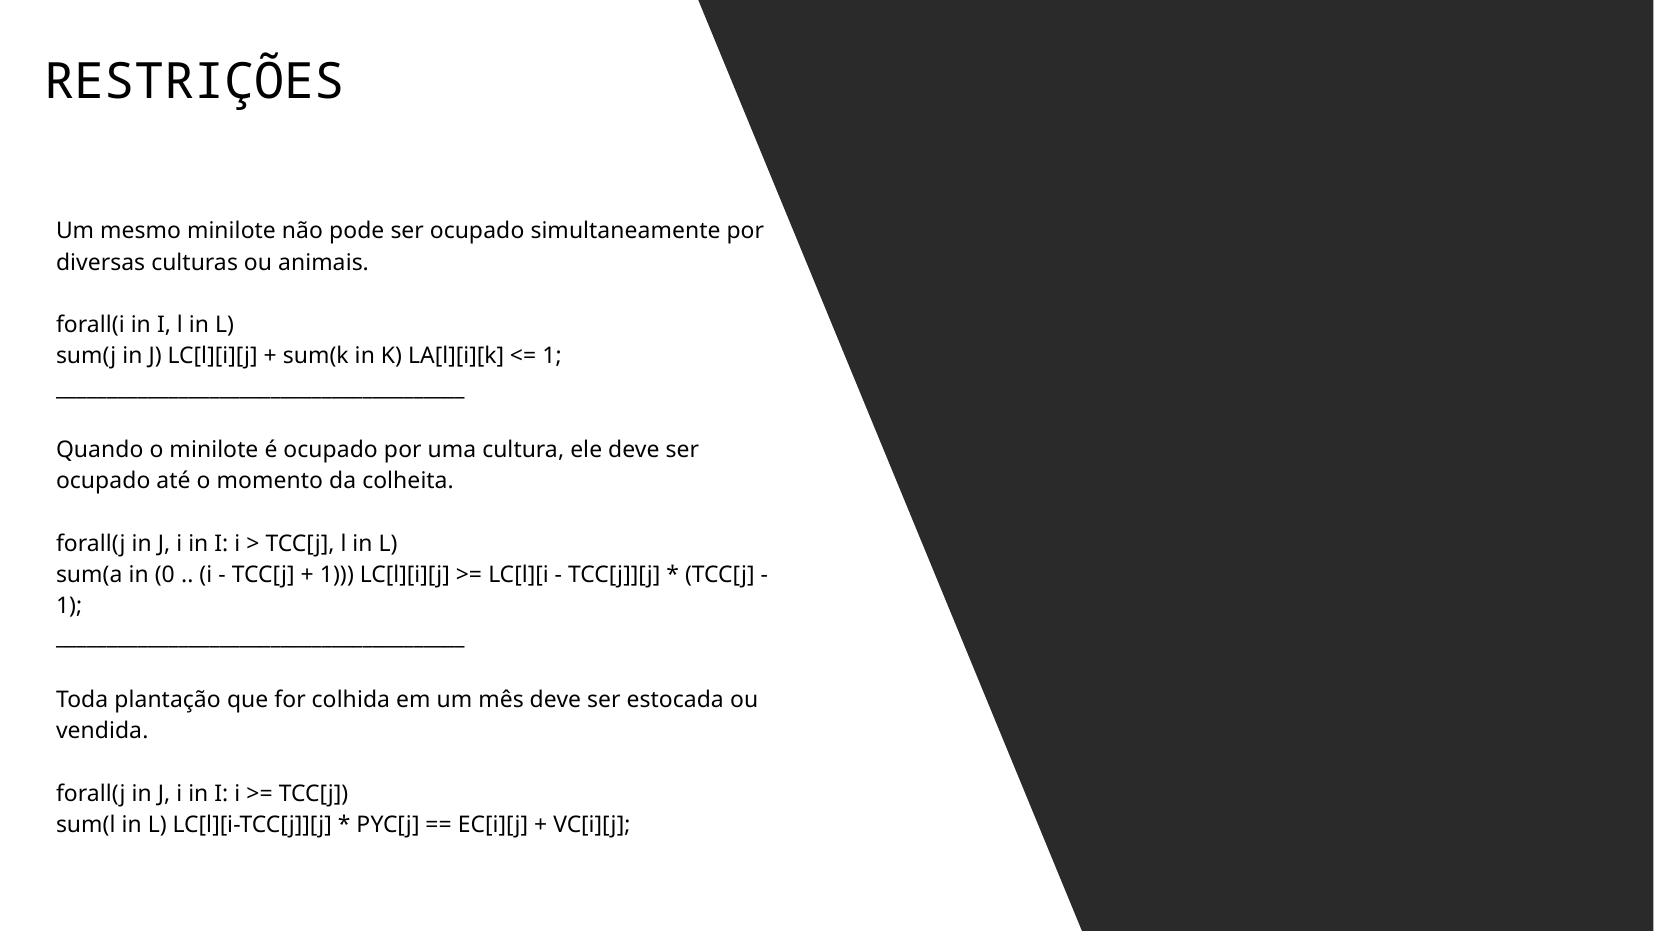

RESTRIÇÕES
Um mesmo minilote não pode ser ocupado simultaneamente por diversas culturas ou animais.
forall(i in I, l in L)
sum(j in J) LC[l][i][j] + sum(k in K) LA[l][i][k] <= 1;
________________________________________
Quando o minilote é ocupado por uma cultura, ele deve ser ocupado até o momento da colheita.
forall(j in J, i in I: i > TCC[j], l in L)
sum(a in (0 .. (i - TCC[j] + 1))) LC[l][i][j] >= LC[l][i - TCC[j]][j] * (TCC[j] - 1);
________________________________________
Toda plantação que for colhida em um mês deve ser estocada ou vendida.
forall(j in J, i in I: i >= TCC[j])
sum(l in L) LC[l][i-TCC[j]][j] * PYC[j] == EC[i][j] + VC[i][j];